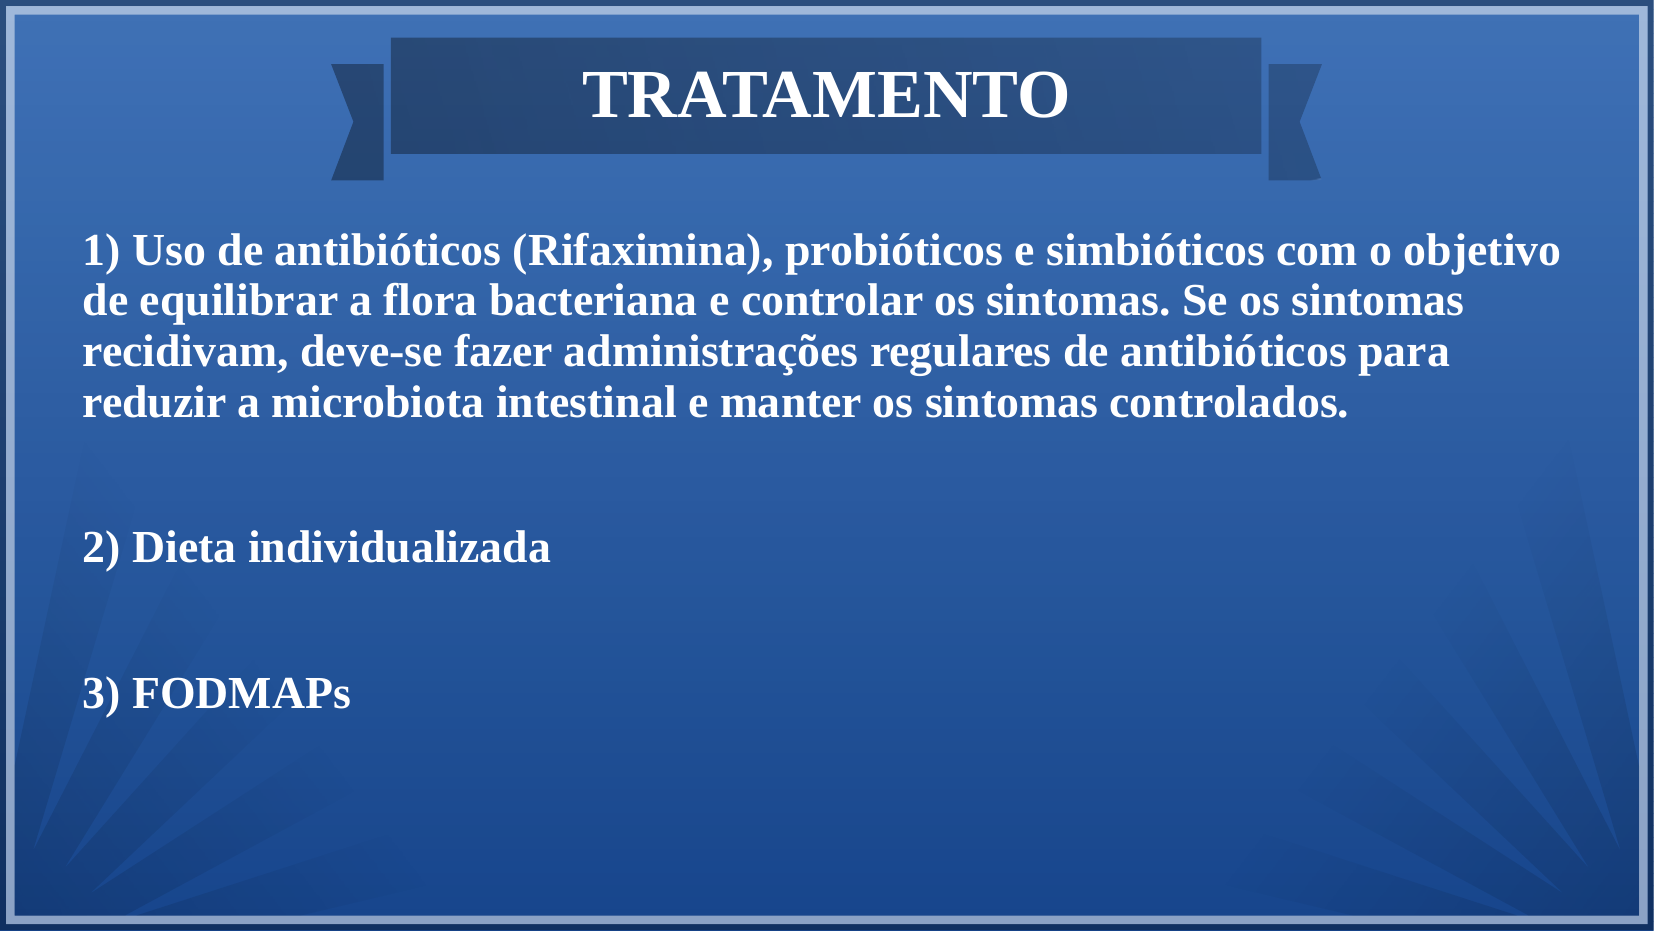

# TRATAMENTO
1) Uso de antibióticos (Rifaximina), probióticos e simbióticos com o objetivo de equilibrar a flora bacteriana e controlar os sintomas. Se os sintomas recidivam, deve-se fazer administrações regulares de antibióticos para reduzir a microbiota intestinal e manter os sintomas controlados.
2) Dieta individualizada
3) FODMAPs